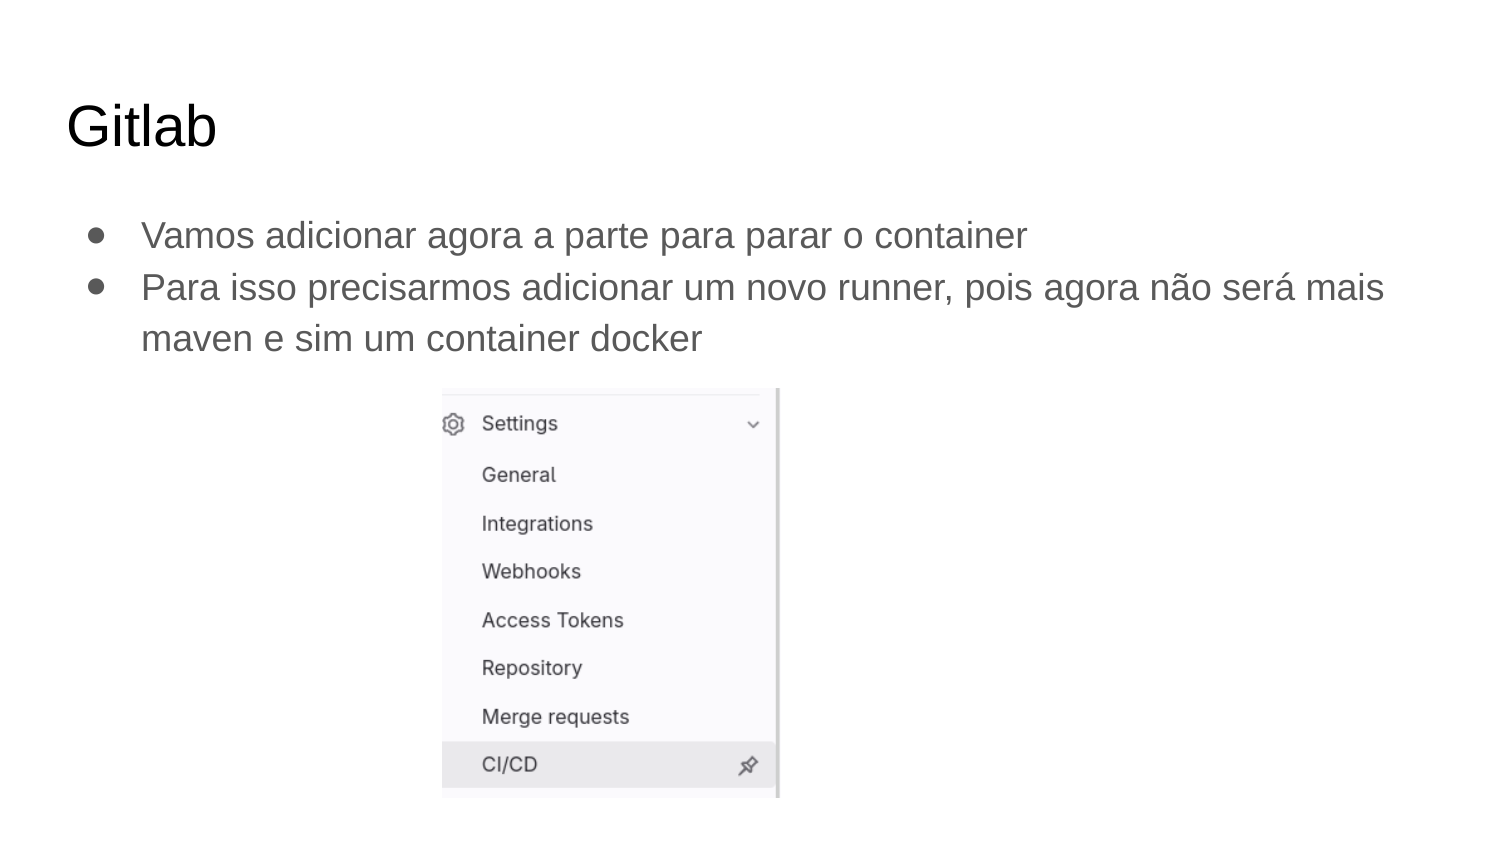

# Gitlab
Vamos adicionar agora a parte para parar o container
Para isso precisarmos adicionar um novo runner, pois agora não será mais maven e sim um container docker